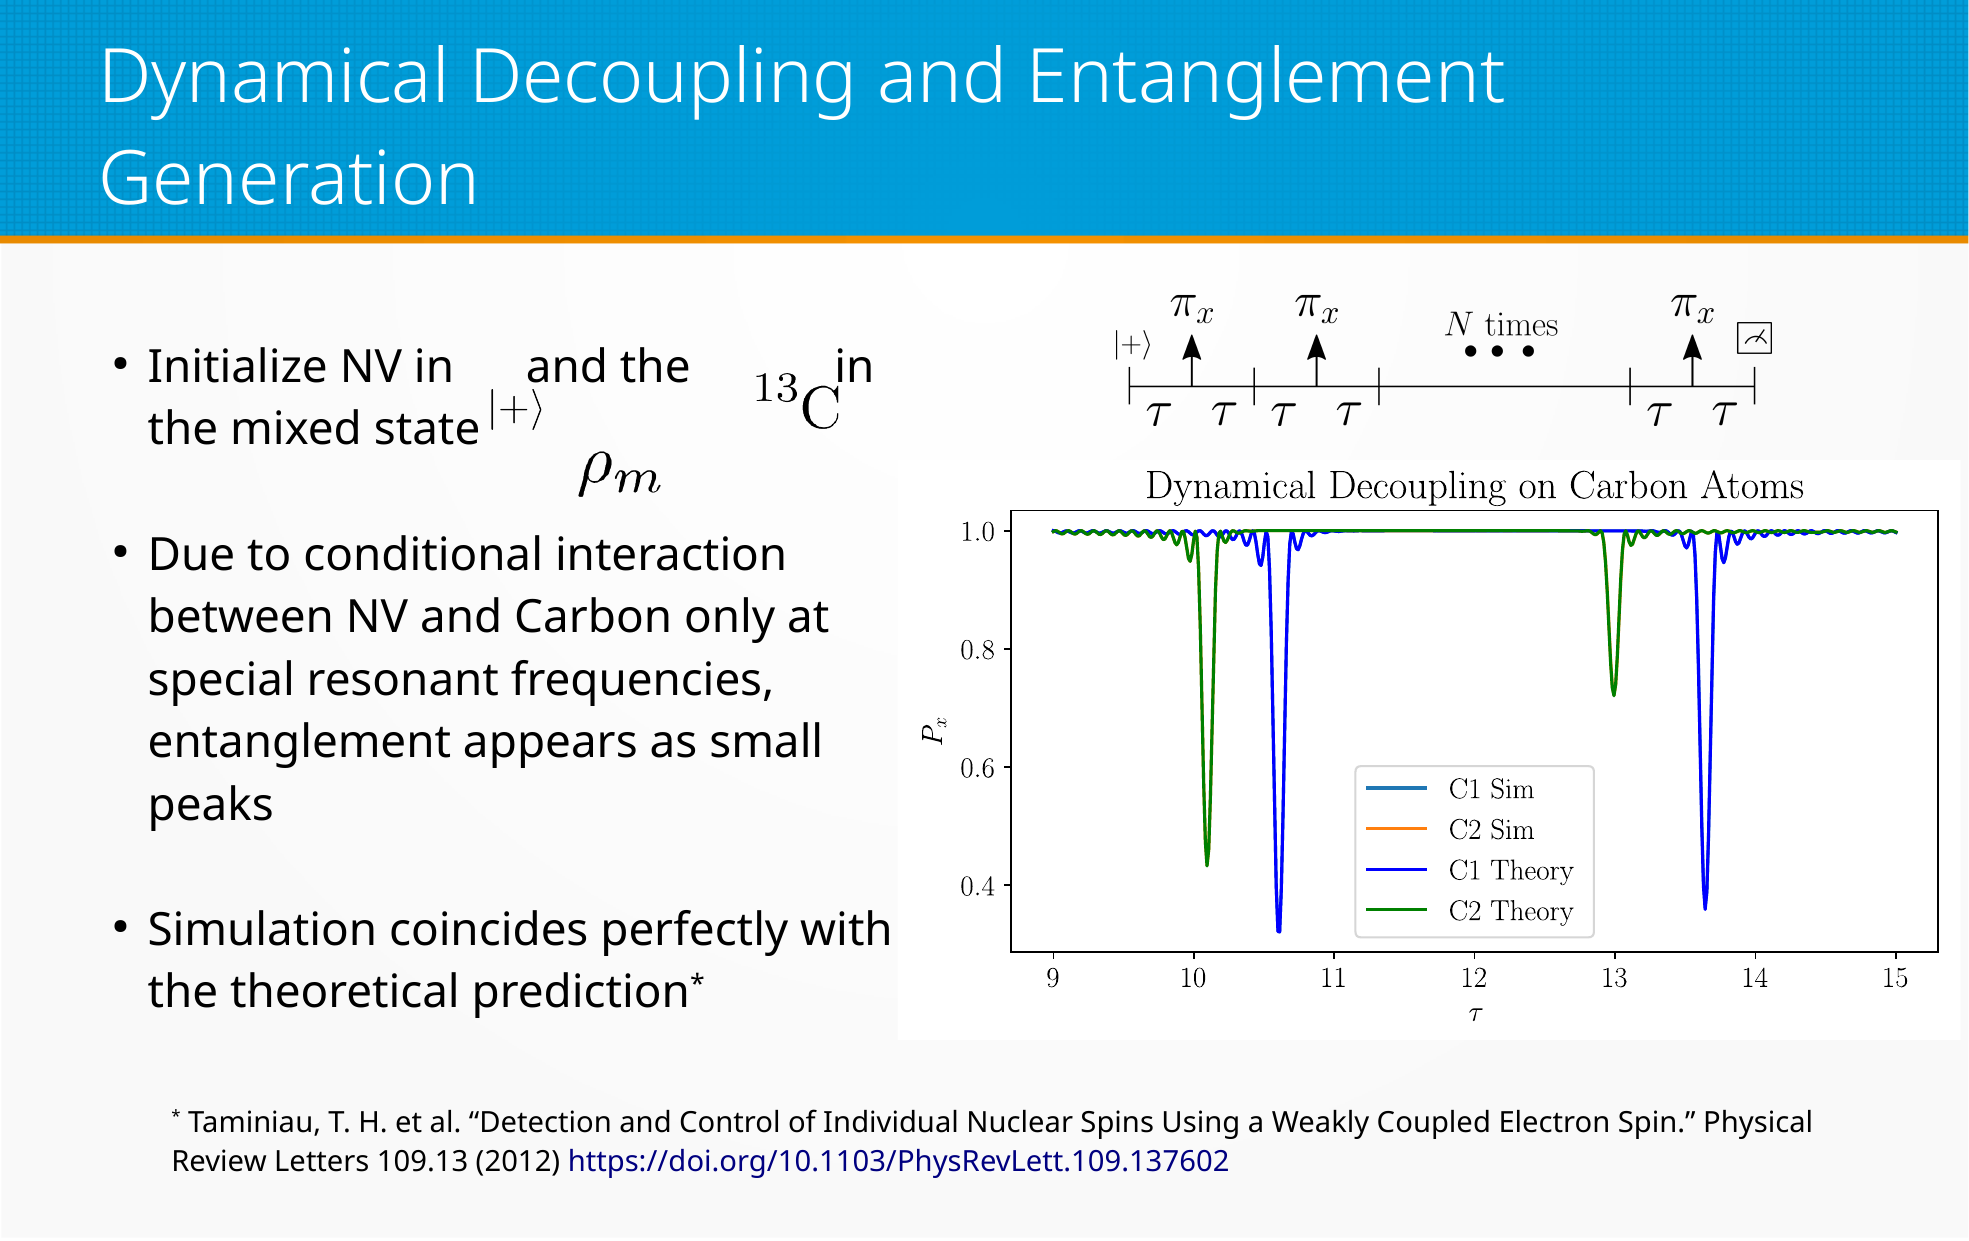

# Dynamical Decoupling and Entanglement Generation
Initialize NV in and the in the mixed state
Due to conditional interaction between NV and Carbon only at special resonant frequencies, entanglement appears as small
peaks
Simulation coincides perfectly with the theoretical prediction*
* Taminiau, T. H. et al. “Detection and Control of Individual Nuclear Spins Using a Weakly Coupled Electron Spin.” Physical Review Letters 109.13 (2012) https://doi.org/10.1103/PhysRevLett.109.137602